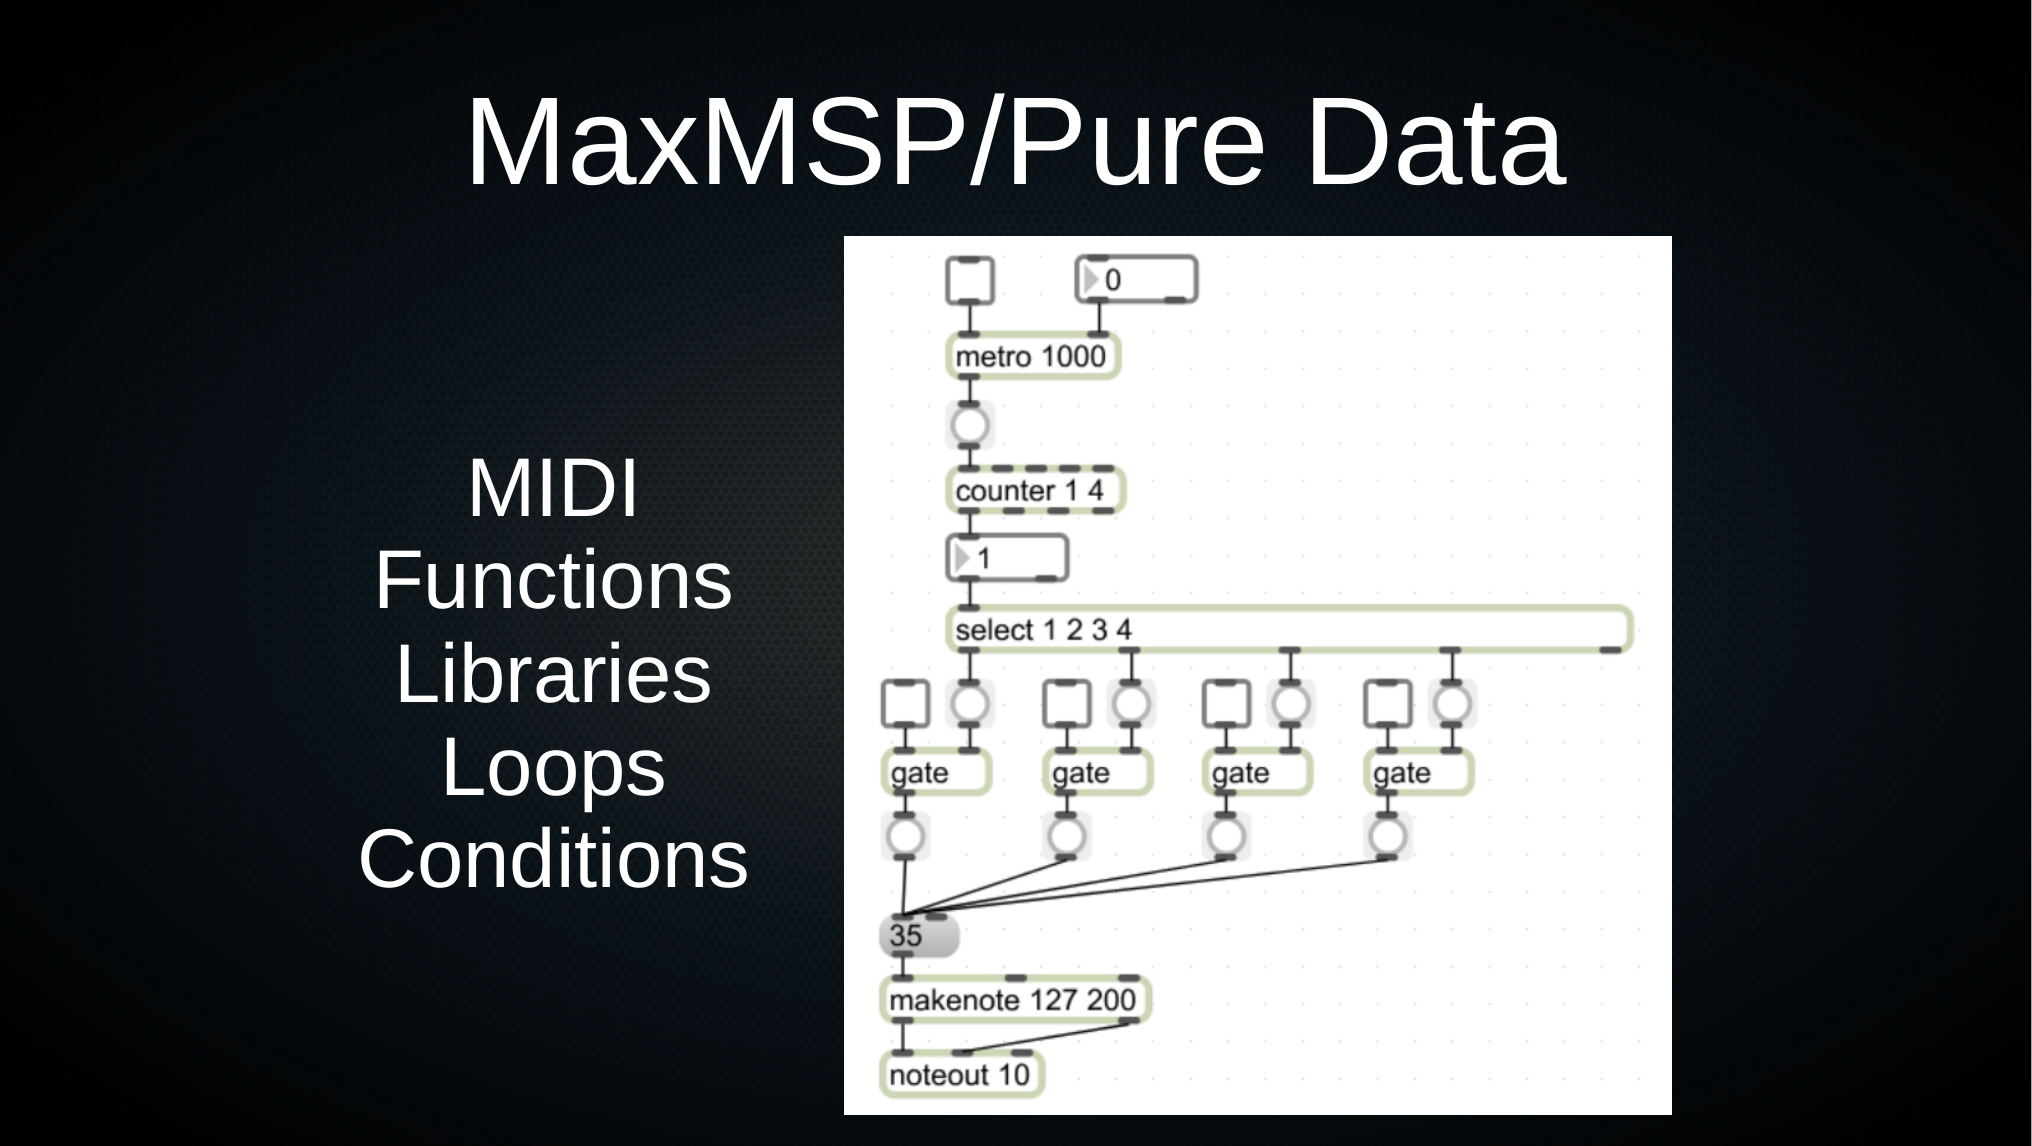

# MaxMSP/Pure Data
MIDI
Functions
Libraries
Loops
Conditions